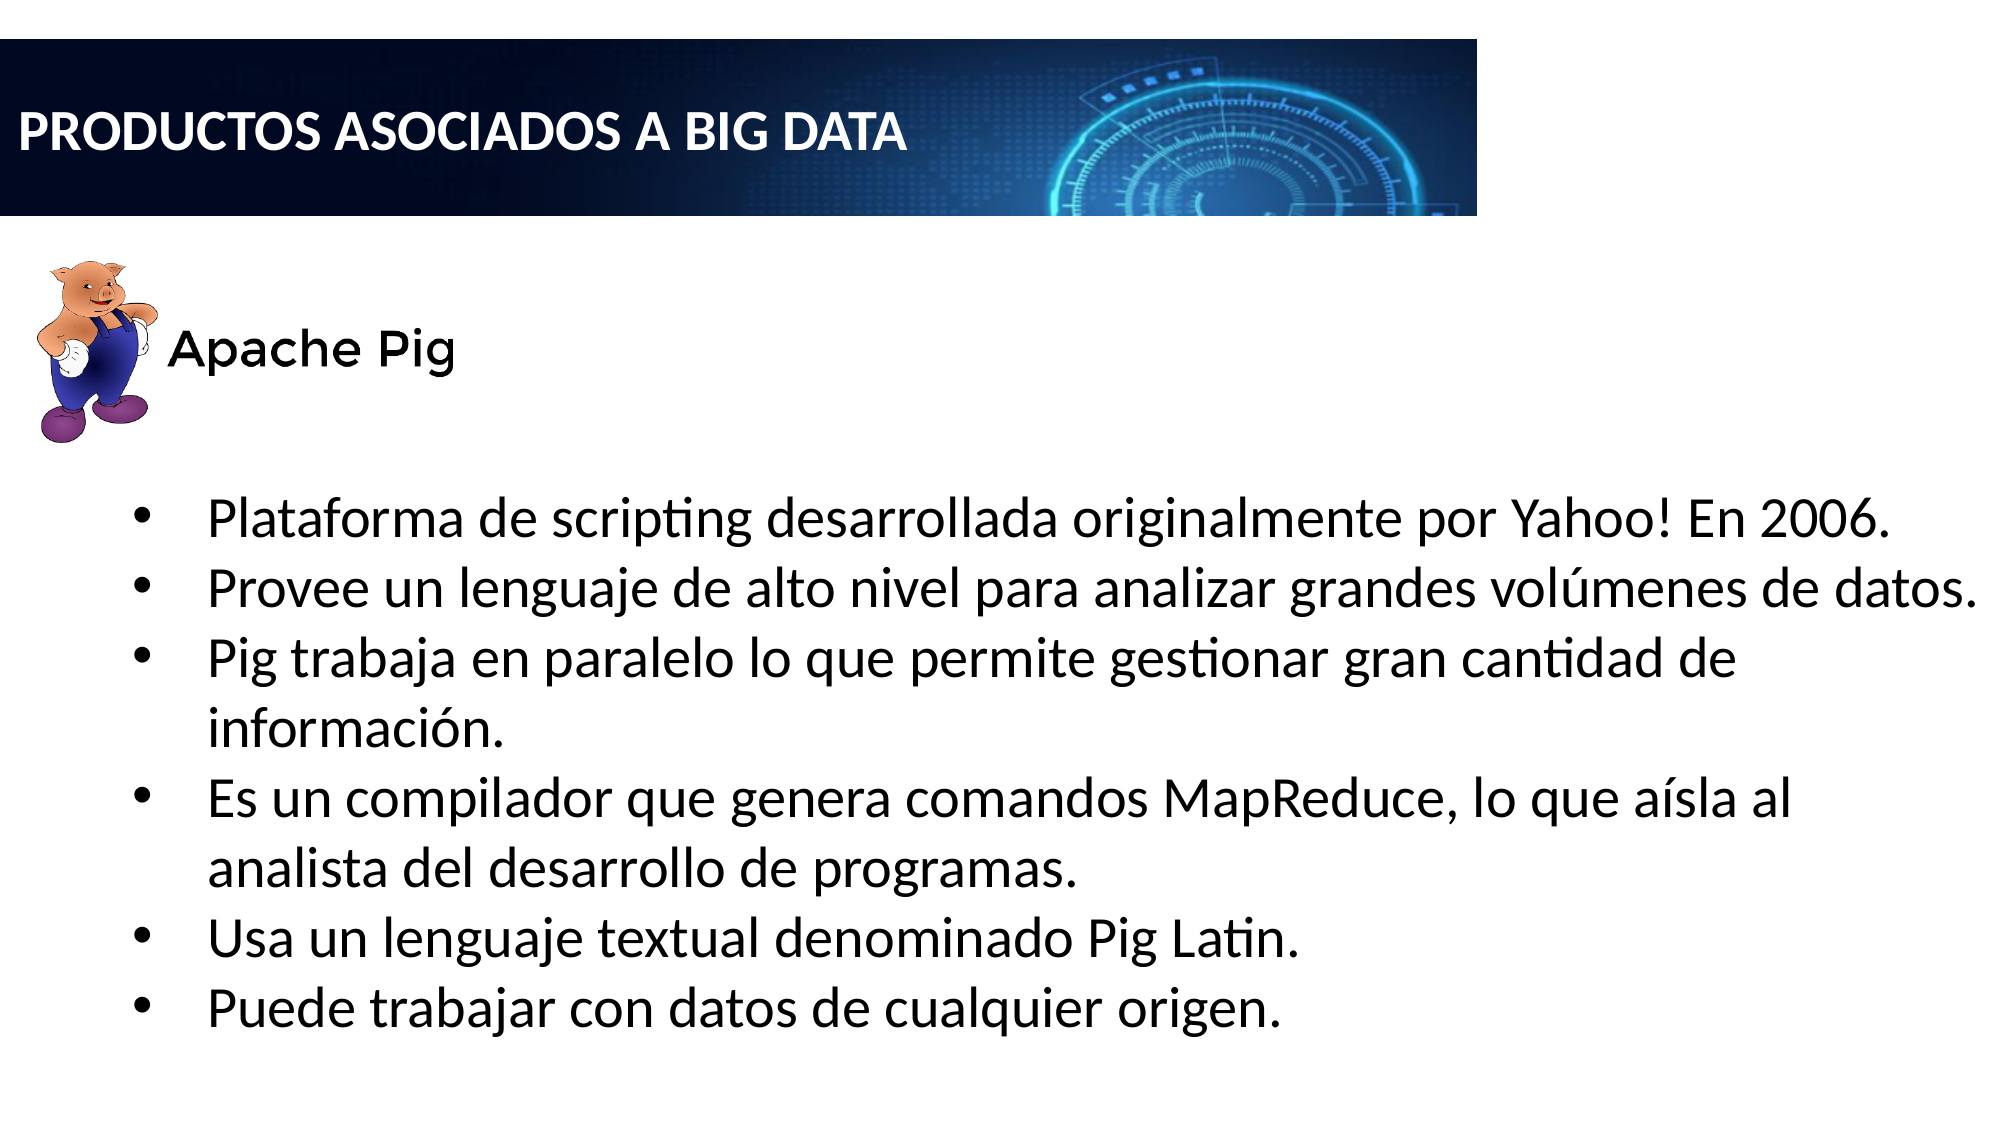

PRODUCTOS ASOCIADOS A BIG DATA
Plataforma de scripting desarrollada originalmente por Yahoo! En 2006.
Provee un lenguaje de alto nivel para analizar grandes volúmenes de datos.
Pig trabaja en paralelo lo que permite gestionar gran cantidad de información.
Es un compilador que genera comandos MapReduce, lo que aísla al analista del desarrollo de programas.
Usa un lenguaje textual denominado Pig Latin.
Puede trabajar con datos de cualquier origen.